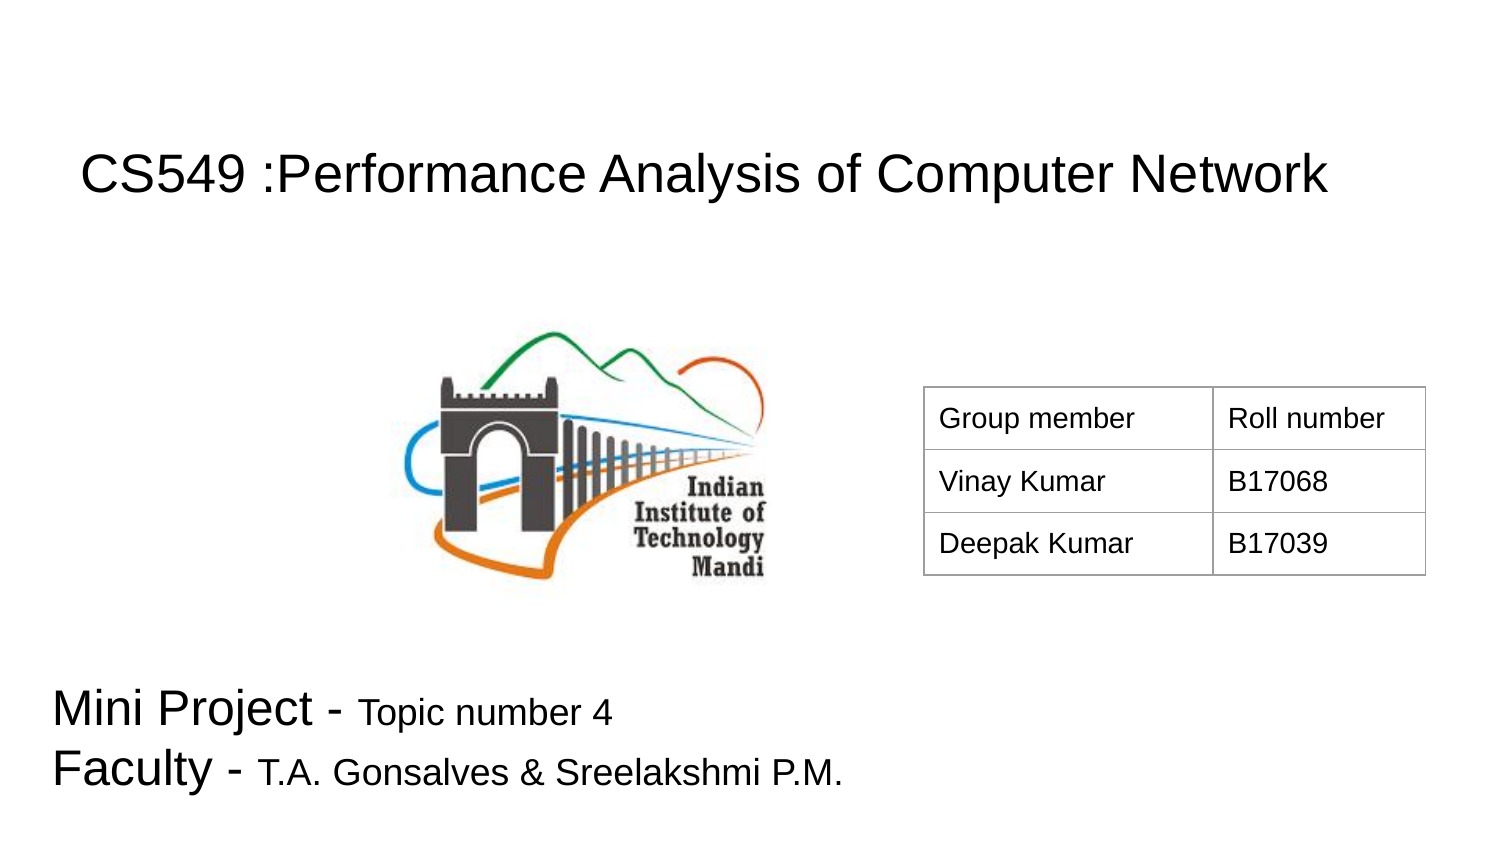

CS549 :Performance Analysis of Computer Network
| Group member | Roll number |
| --- | --- |
| Vinay Kumar | B17068 |
| Deepak Kumar | B17039 |
Mini Project - Topic number 4
Faculty - T.A. Gonsalves & Sreelakshmi P.M.